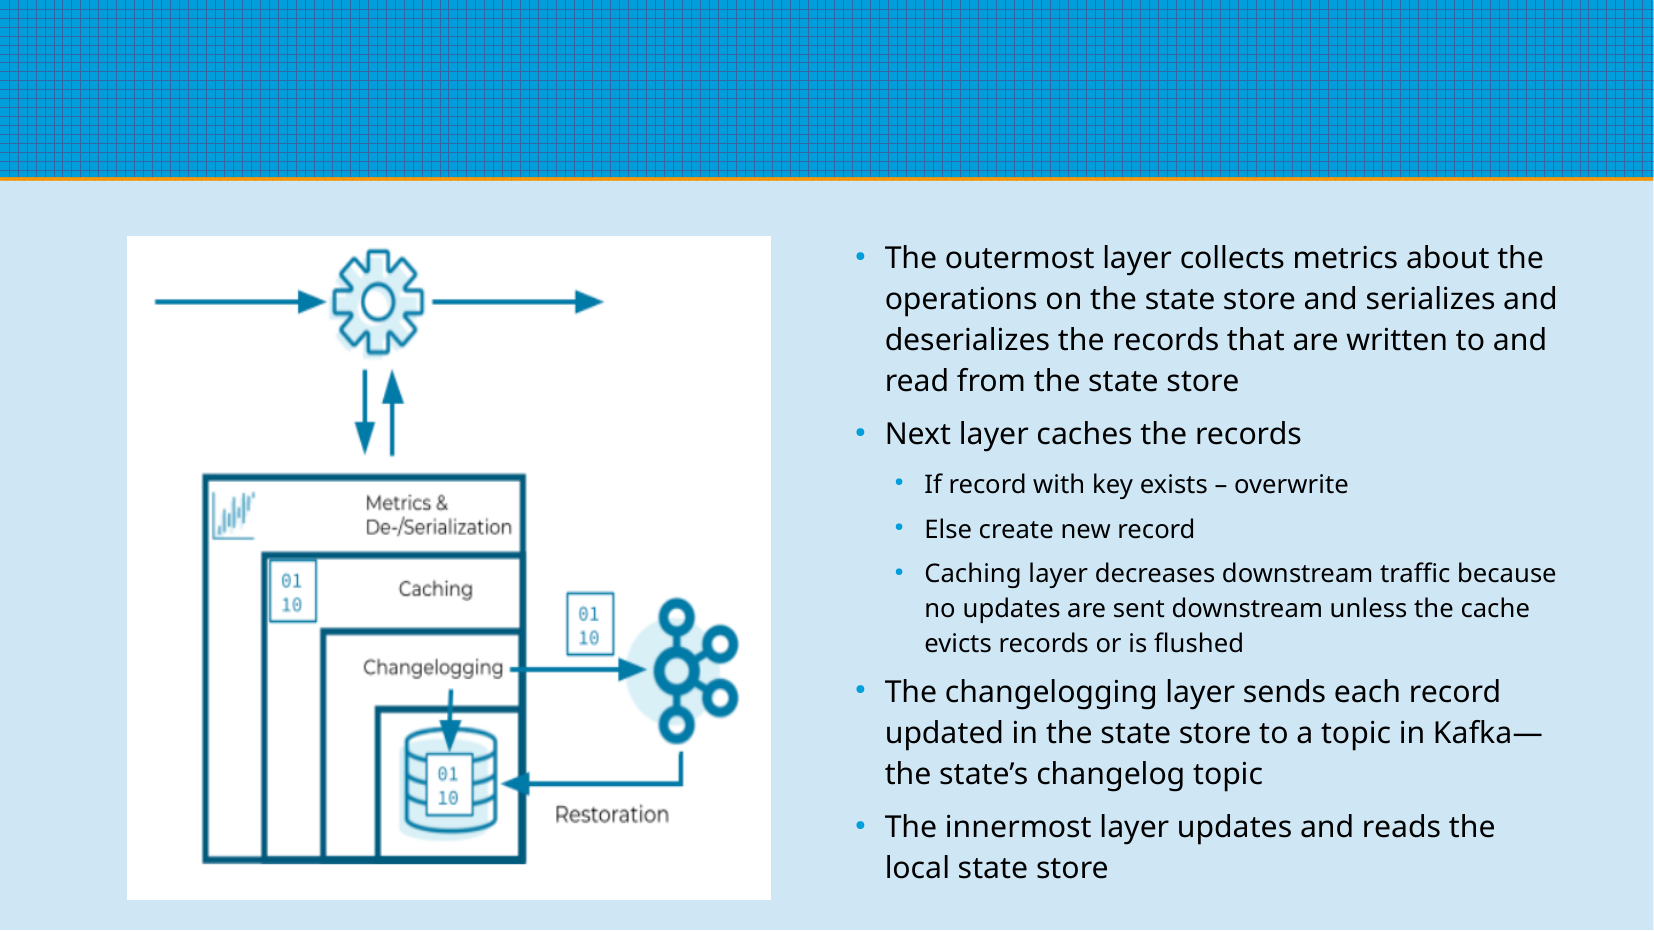

#
The outermost layer collects metrics about the operations on the state store and serializes and deserializes the records that are written to and read from the state store
Next layer caches the records
If record with key exists – overwrite
Else create new record
Caching layer decreases downstream traffic because no updates are sent downstream unless the cache evicts records or is flushed
The changelogging layer sends each record updated in the state store to a topic in Kafka—the state’s changelog topic
The innermost layer updates and reads the local state store